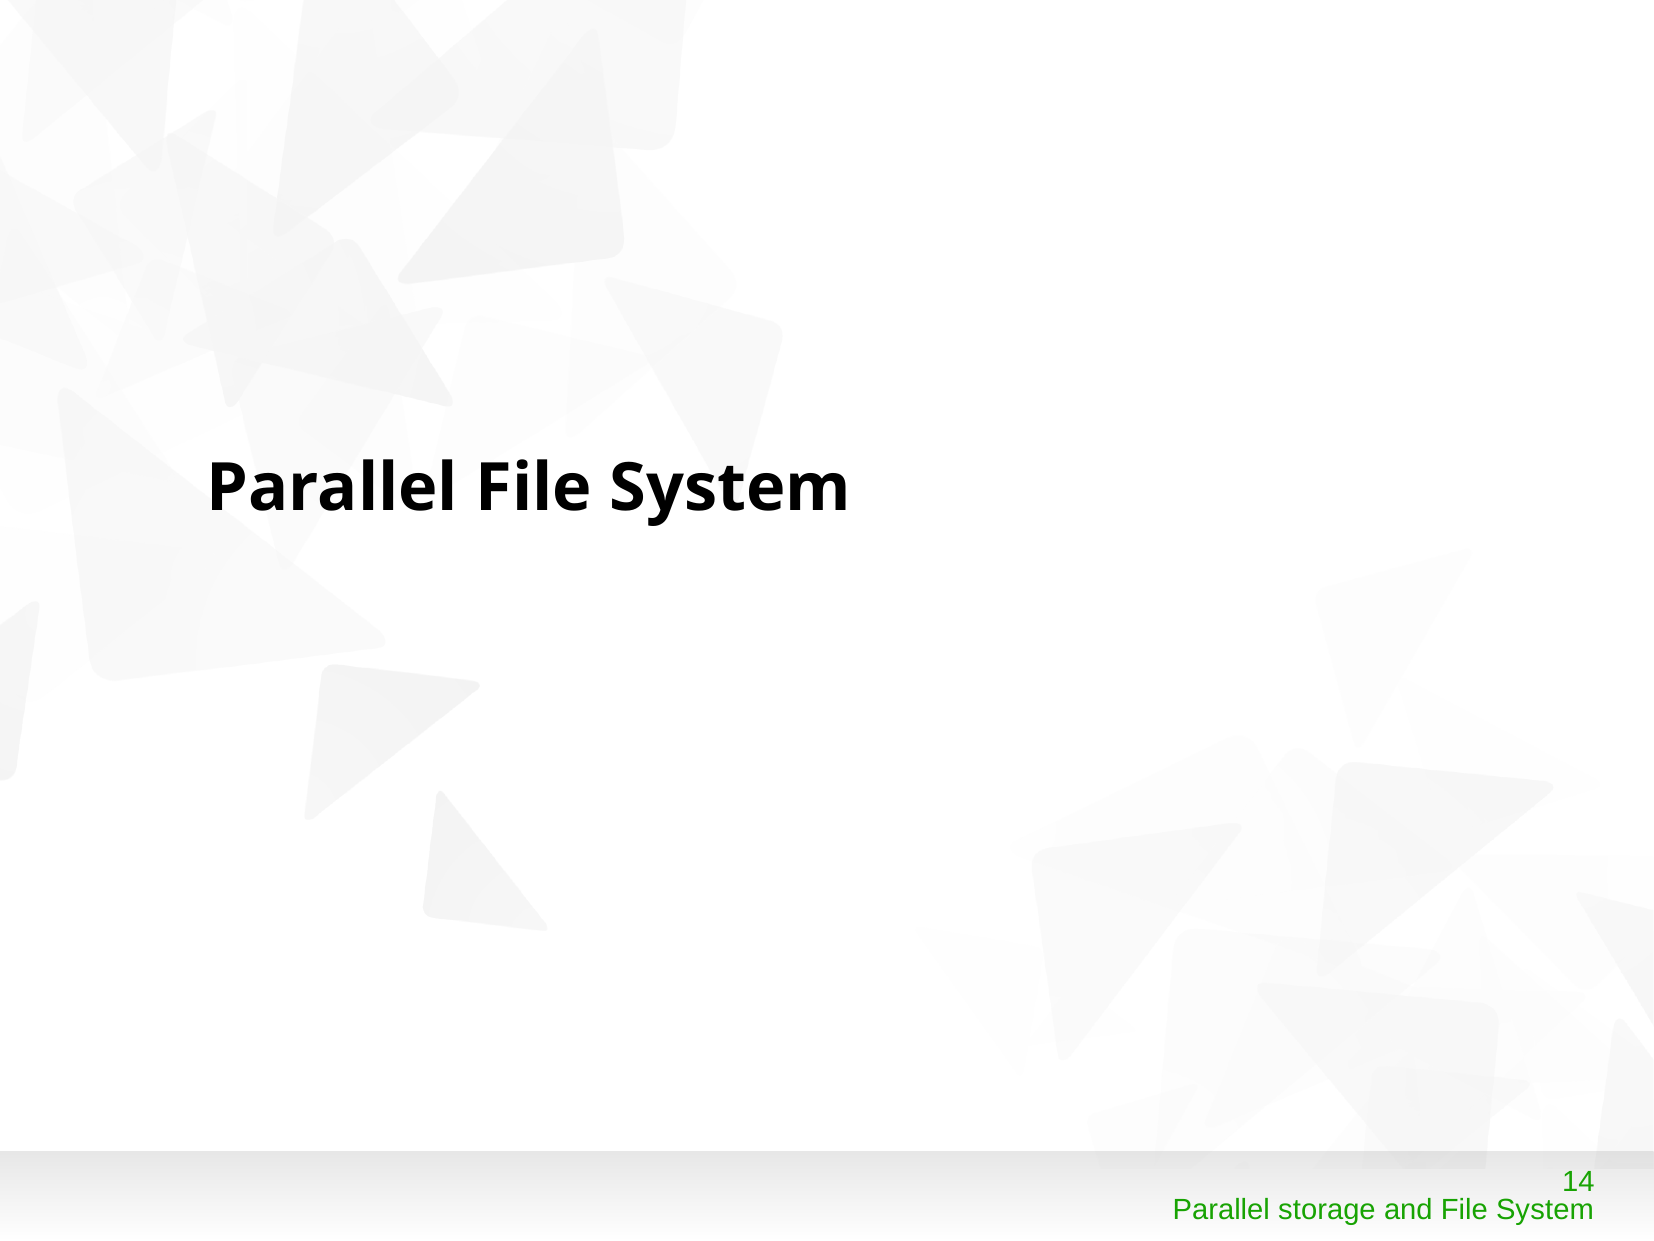

# Parallel File System
14
Parallel storage and File System